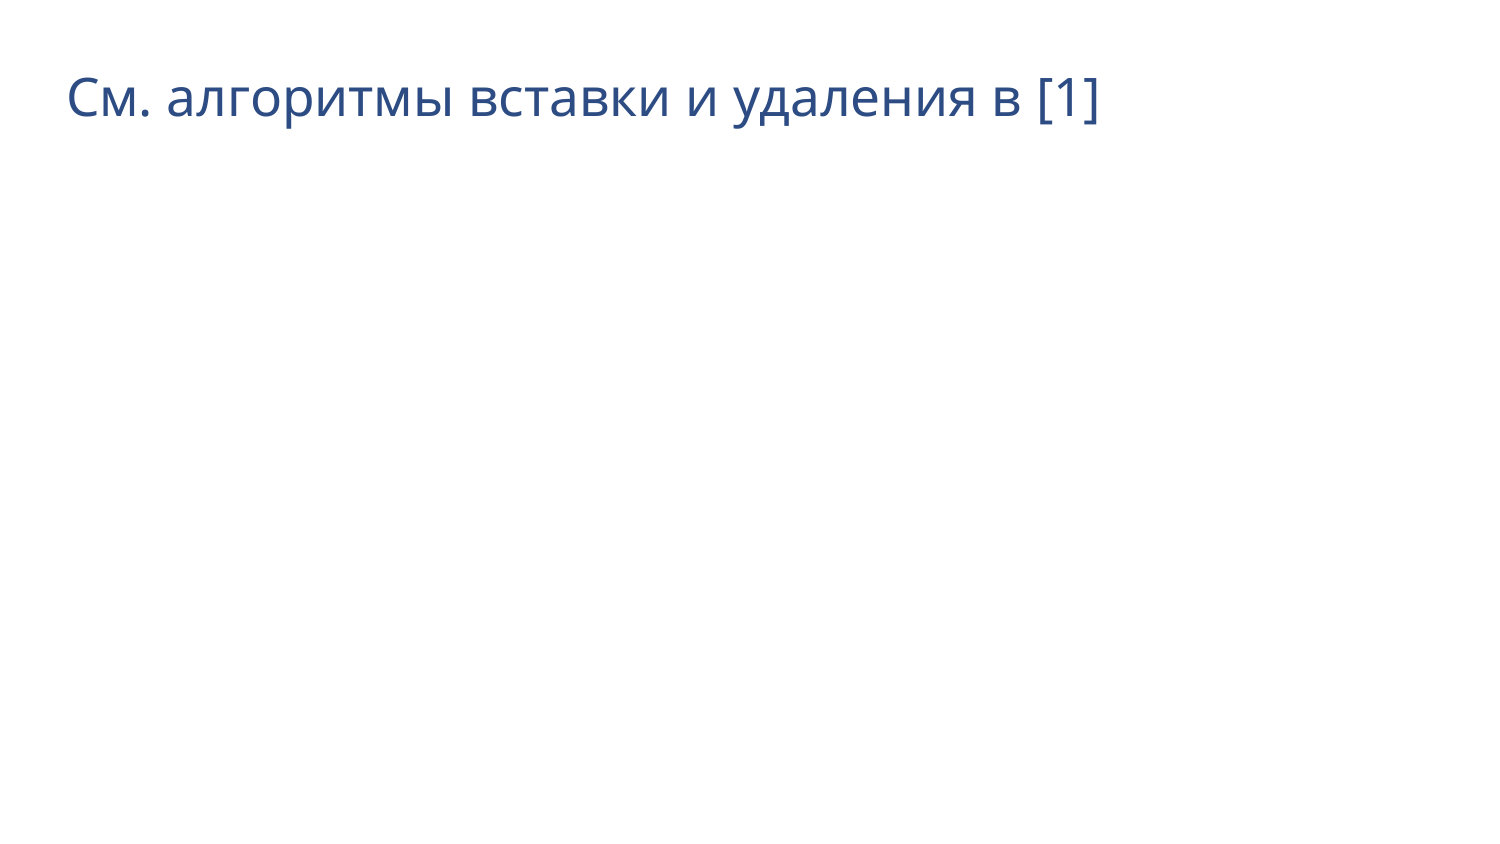

# См. алгоритмы вставки и удаления в [1]